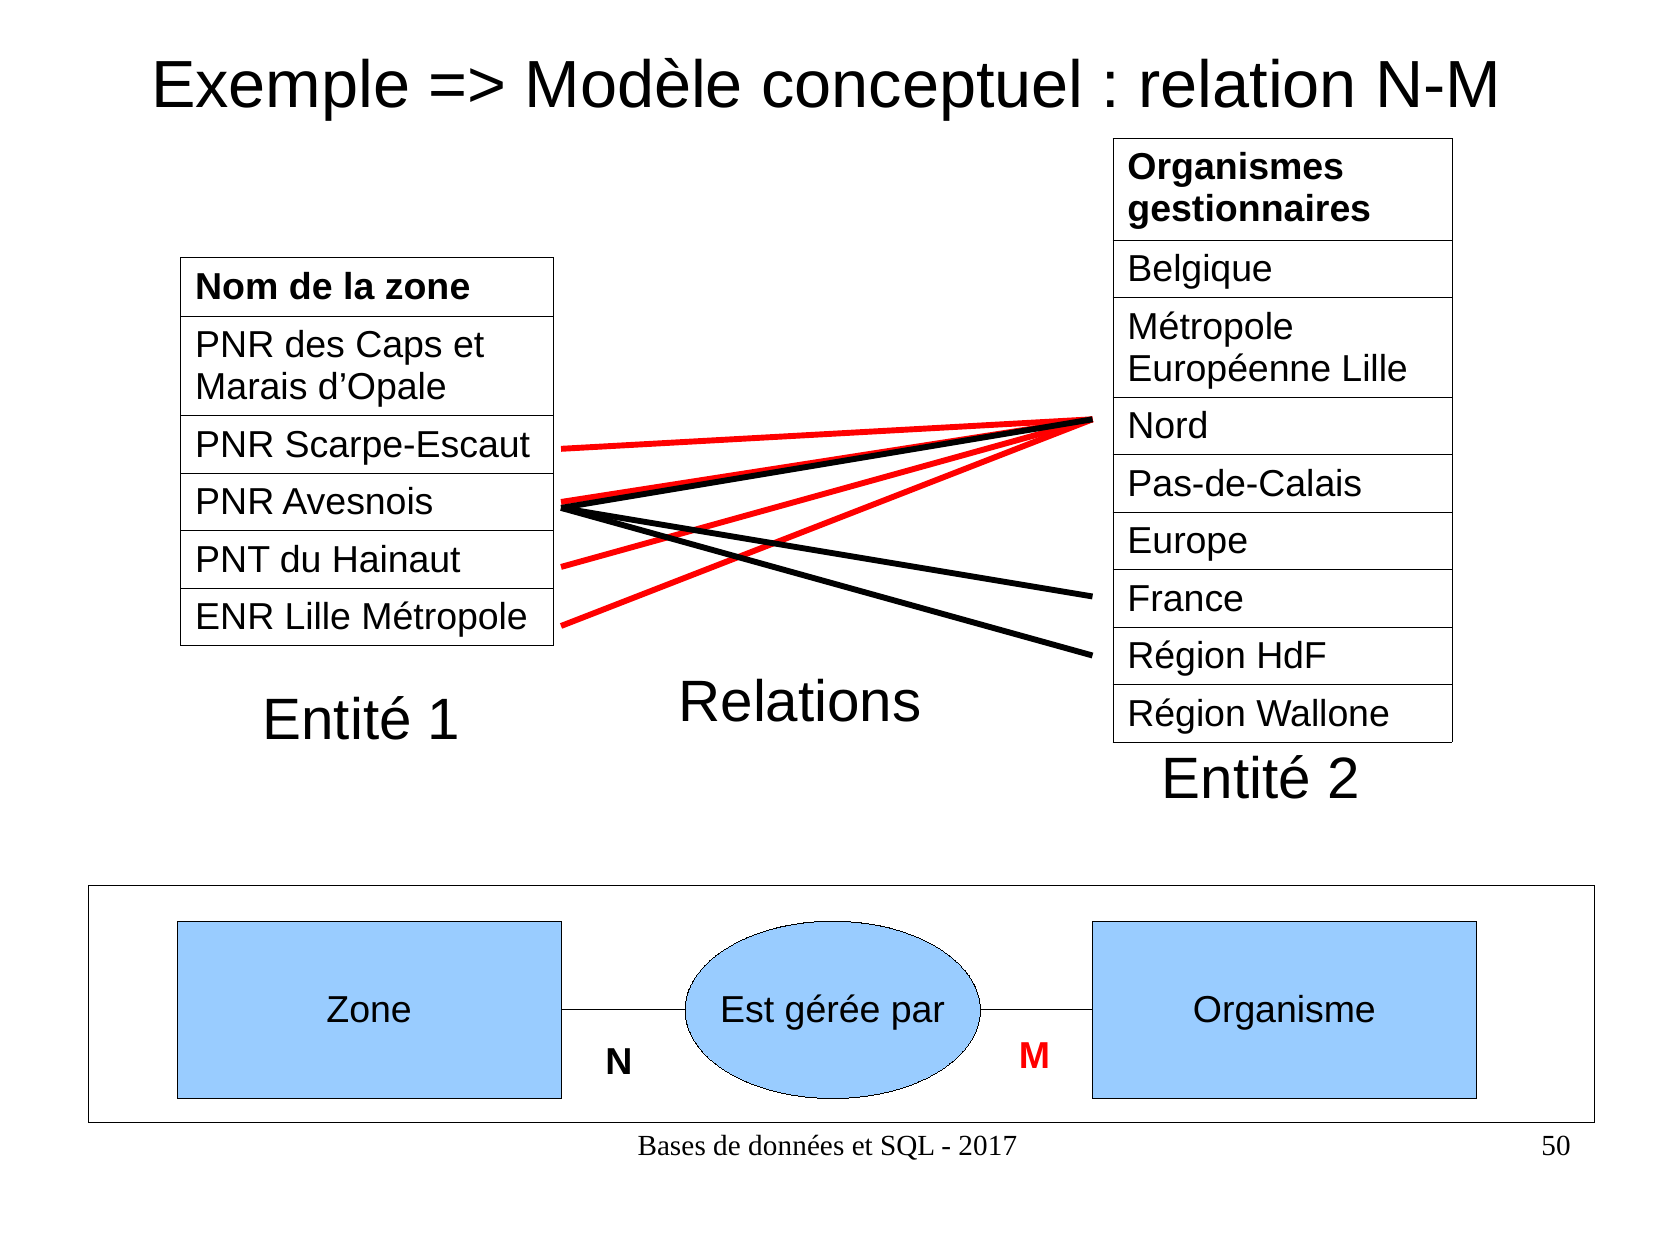

# Exemple => Modèle conceptuel : relation N-M
| Organismes gestionnaires |
| --- |
| Belgique |
| Métropole Européenne Lille |
| Nord |
| Pas-de-Calais |
| Europe |
| France |
| Région HdF |
| Région Wallone |
| Nom de la zone |
| --- |
| PNR des Caps et Marais d’Opale |
| PNR Scarpe-Escaut |
| PNR Avesnois |
| PNT du Hainaut |
| ENR Lille Métropole |
Relations
Entité 1
Entité 2
Zone
Est gérée par
Organisme
M
N
Bases de données et SQL - 2017
50